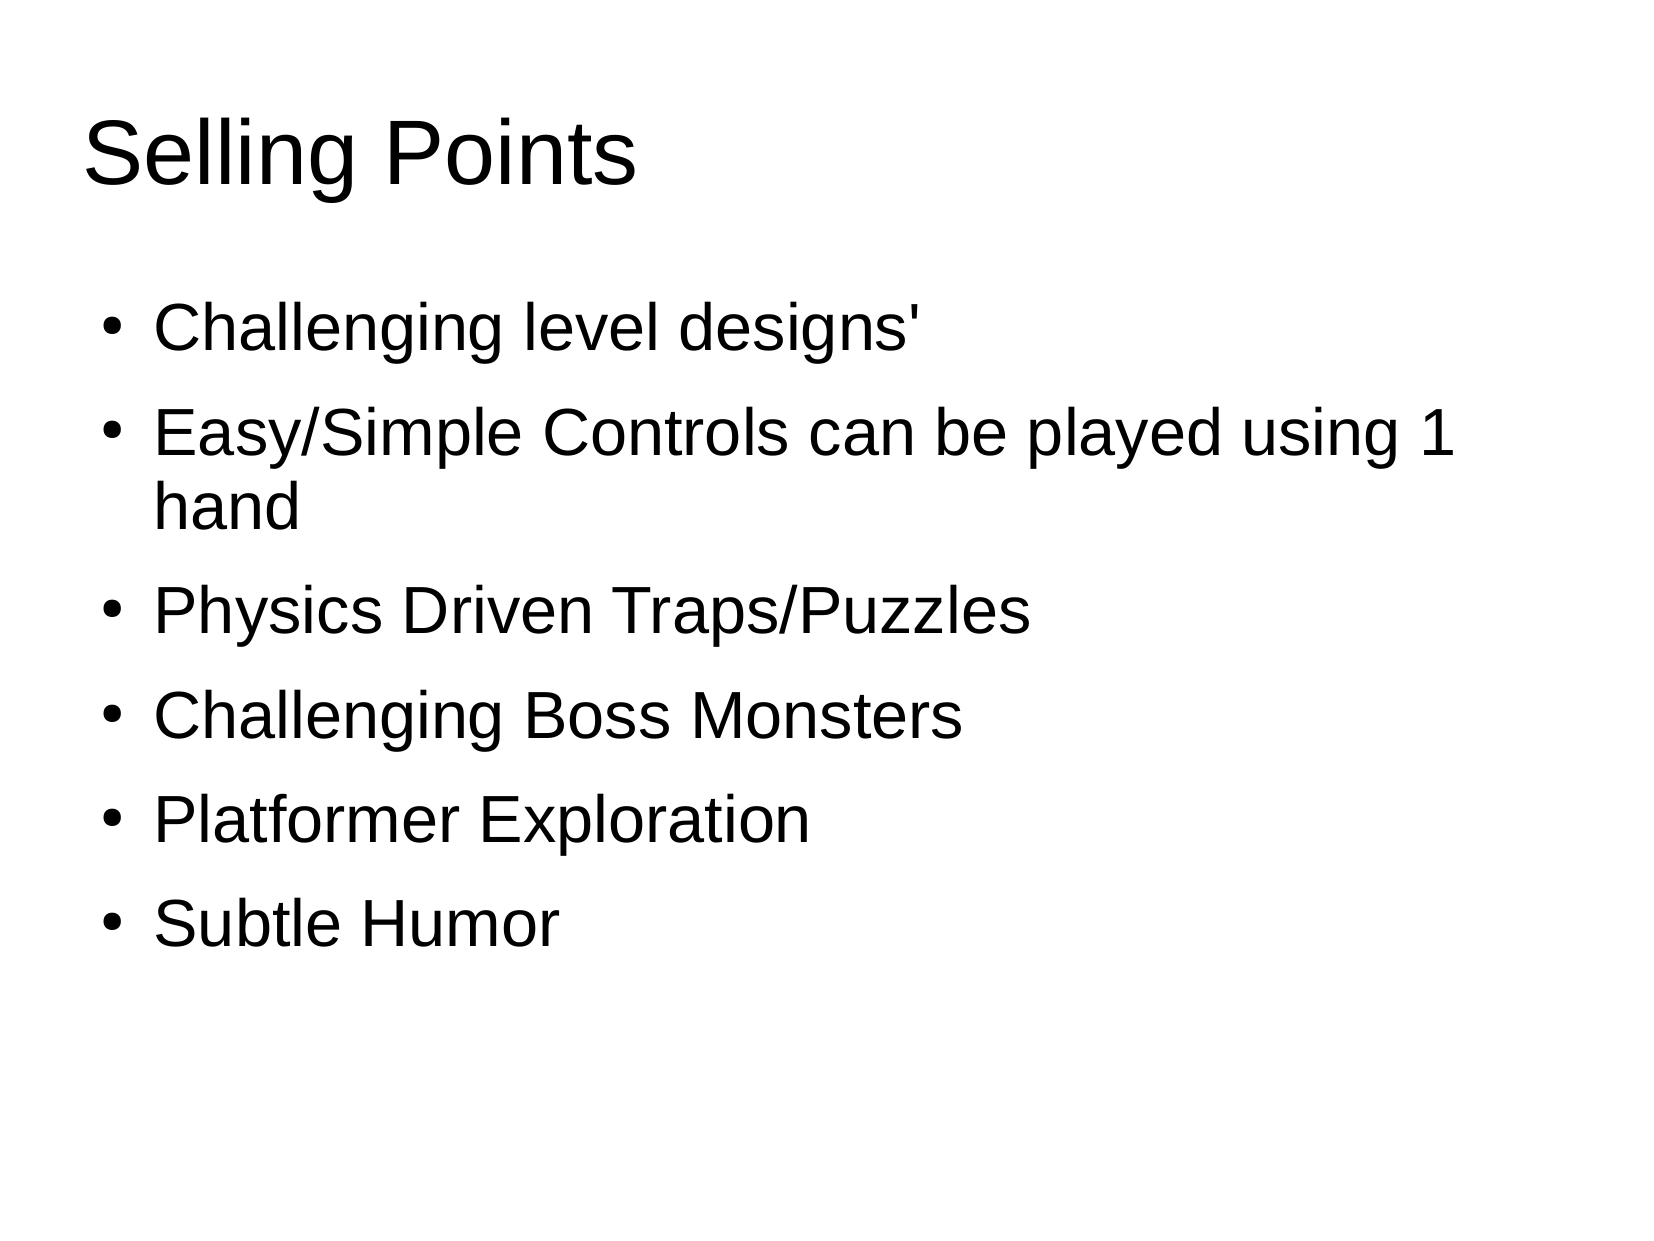

# Selling Points
Challenging level designs'
Easy/Simple Controls can be played using 1 hand
Physics Driven Traps/Puzzles
Challenging Boss Monsters
Platformer Exploration
Subtle Humor